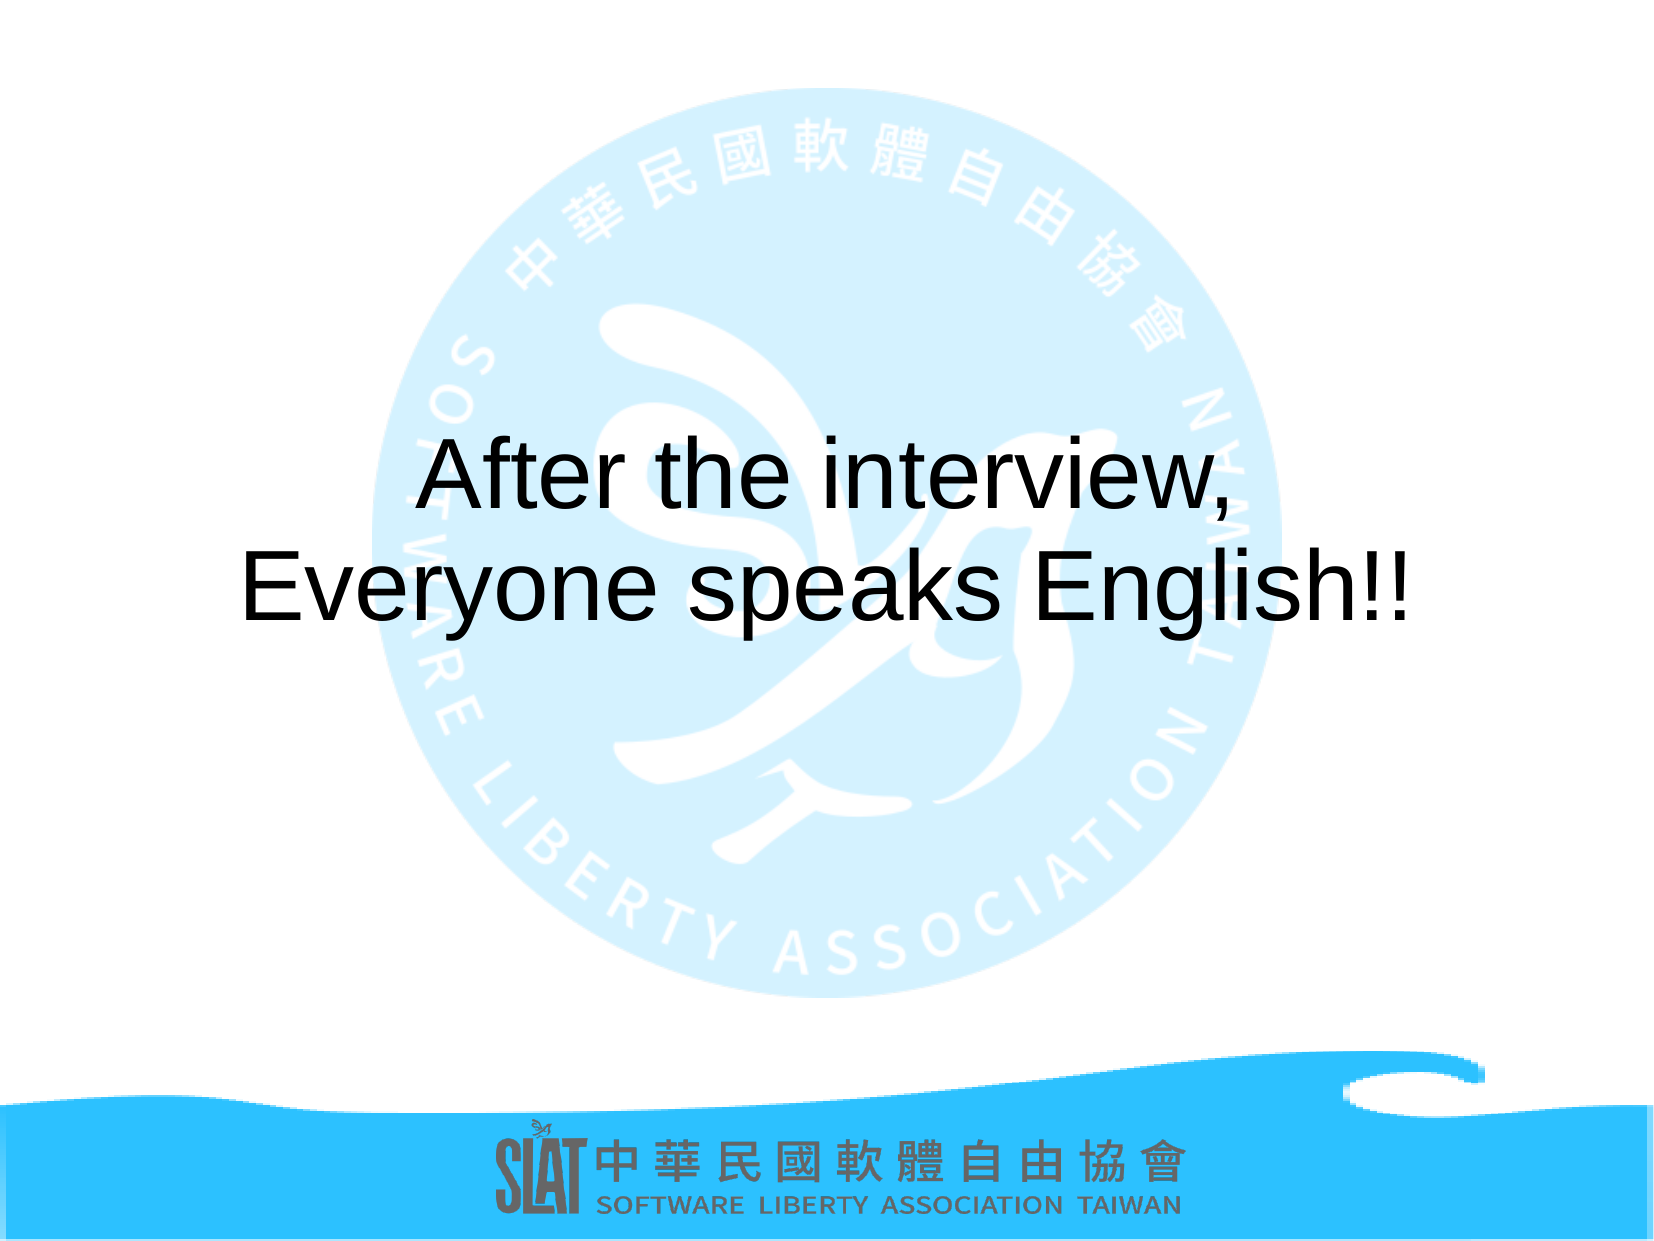

# After the interview,
Everyone speaks English!!